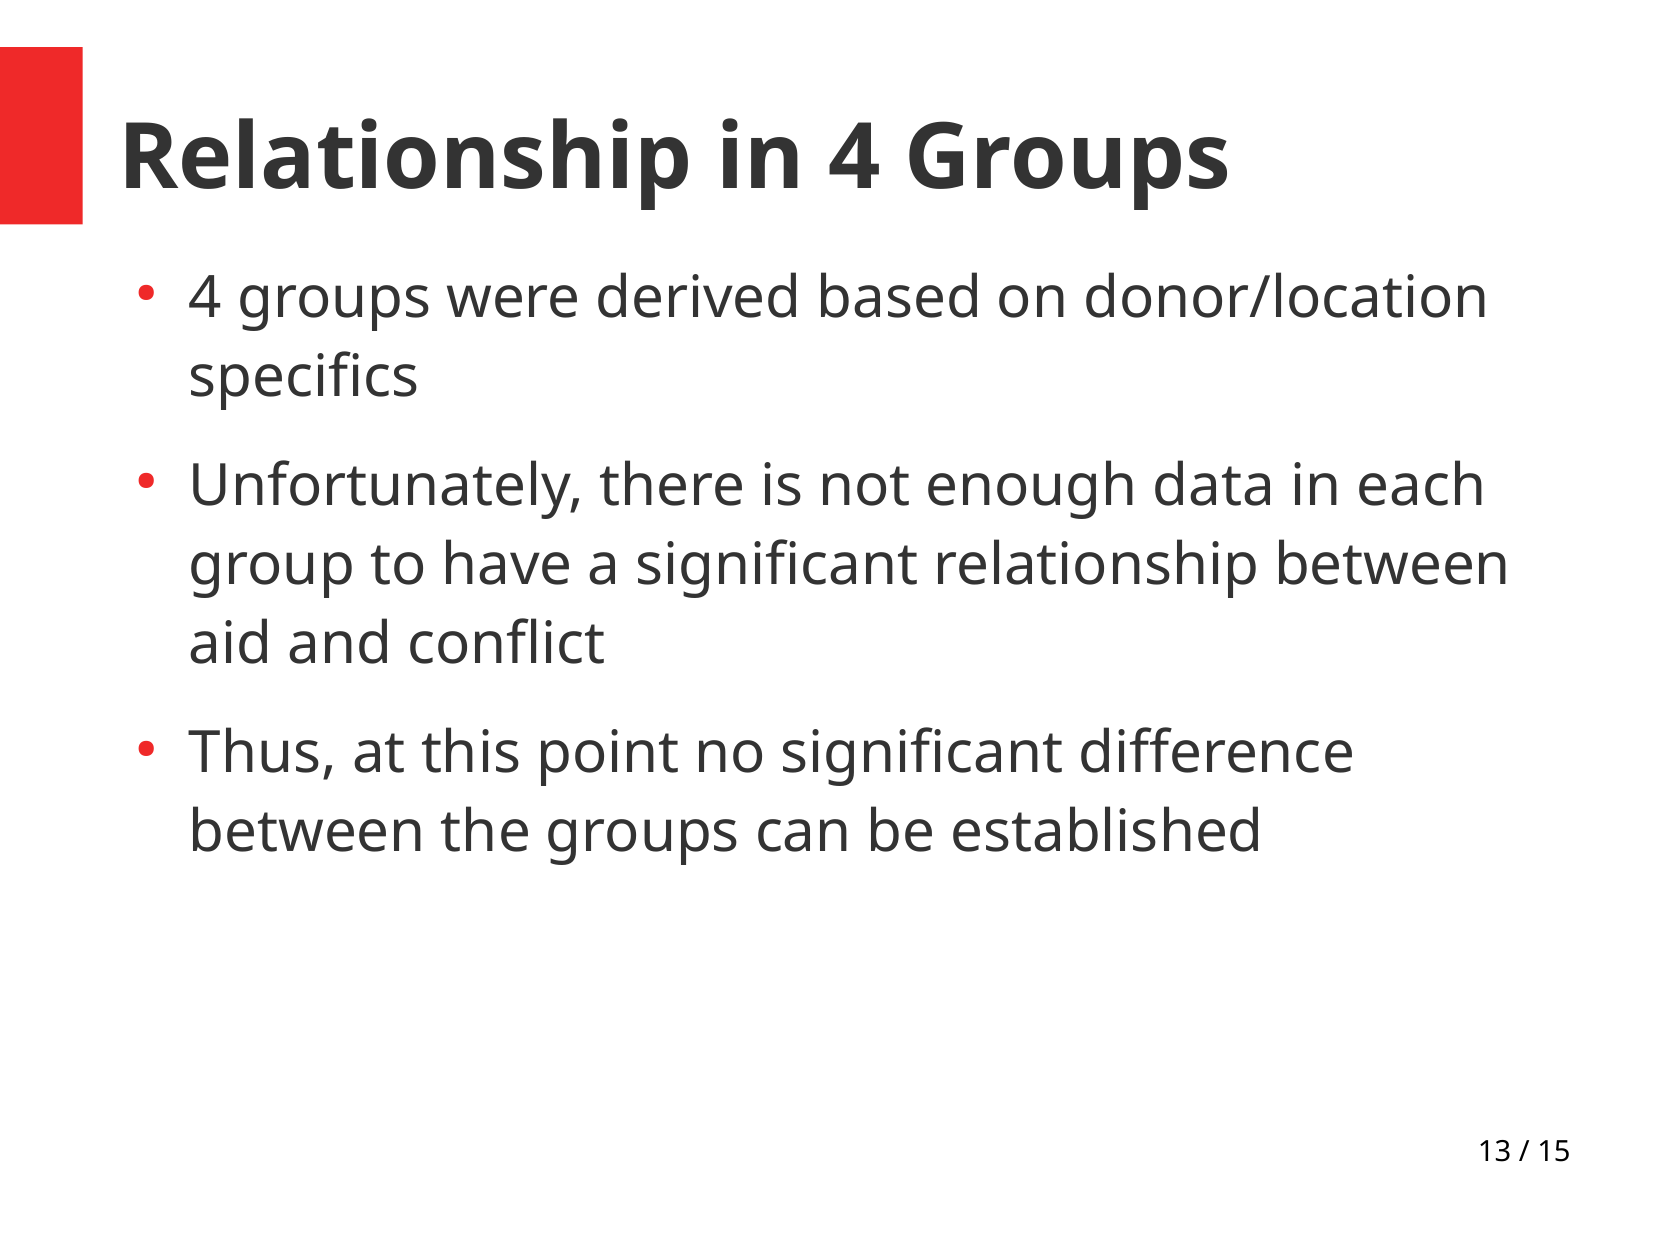

# Relationship in 4 Groups
4 groups were derived based on donor/location specifics
Unfortunately, there is not enough data in each group to have a significant relationship between aid and conflict
Thus, at this point no significant difference between the groups can be established
13